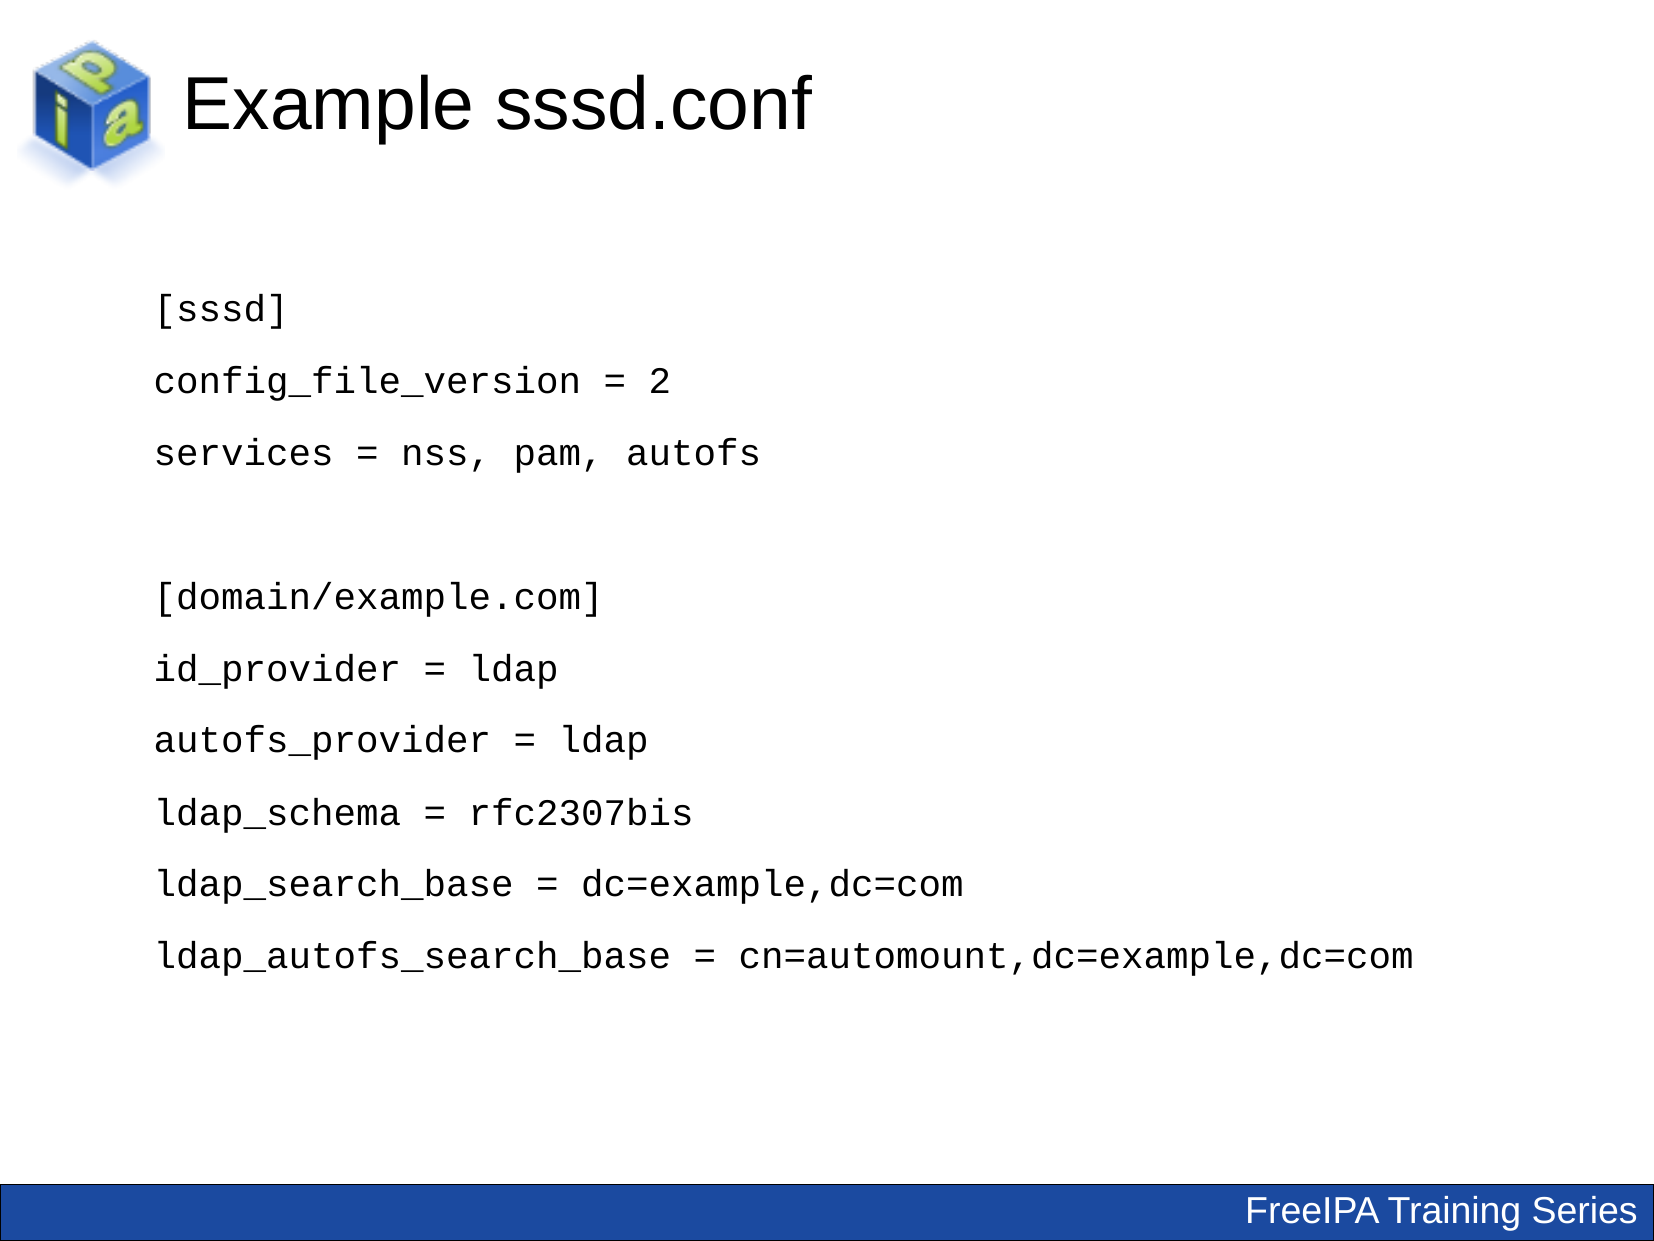

# Example sssd.conf
[sssd]
config_file_version = 2
services = nss, pam, autofs
[domain/example.com]
id_provider = ldap
autofs_provider = ldap
ldap_schema = rfc2307bis
ldap_search_base = dc=example,dc=com
ldap_autofs_search_base = cn=automount,dc=example,dc=com